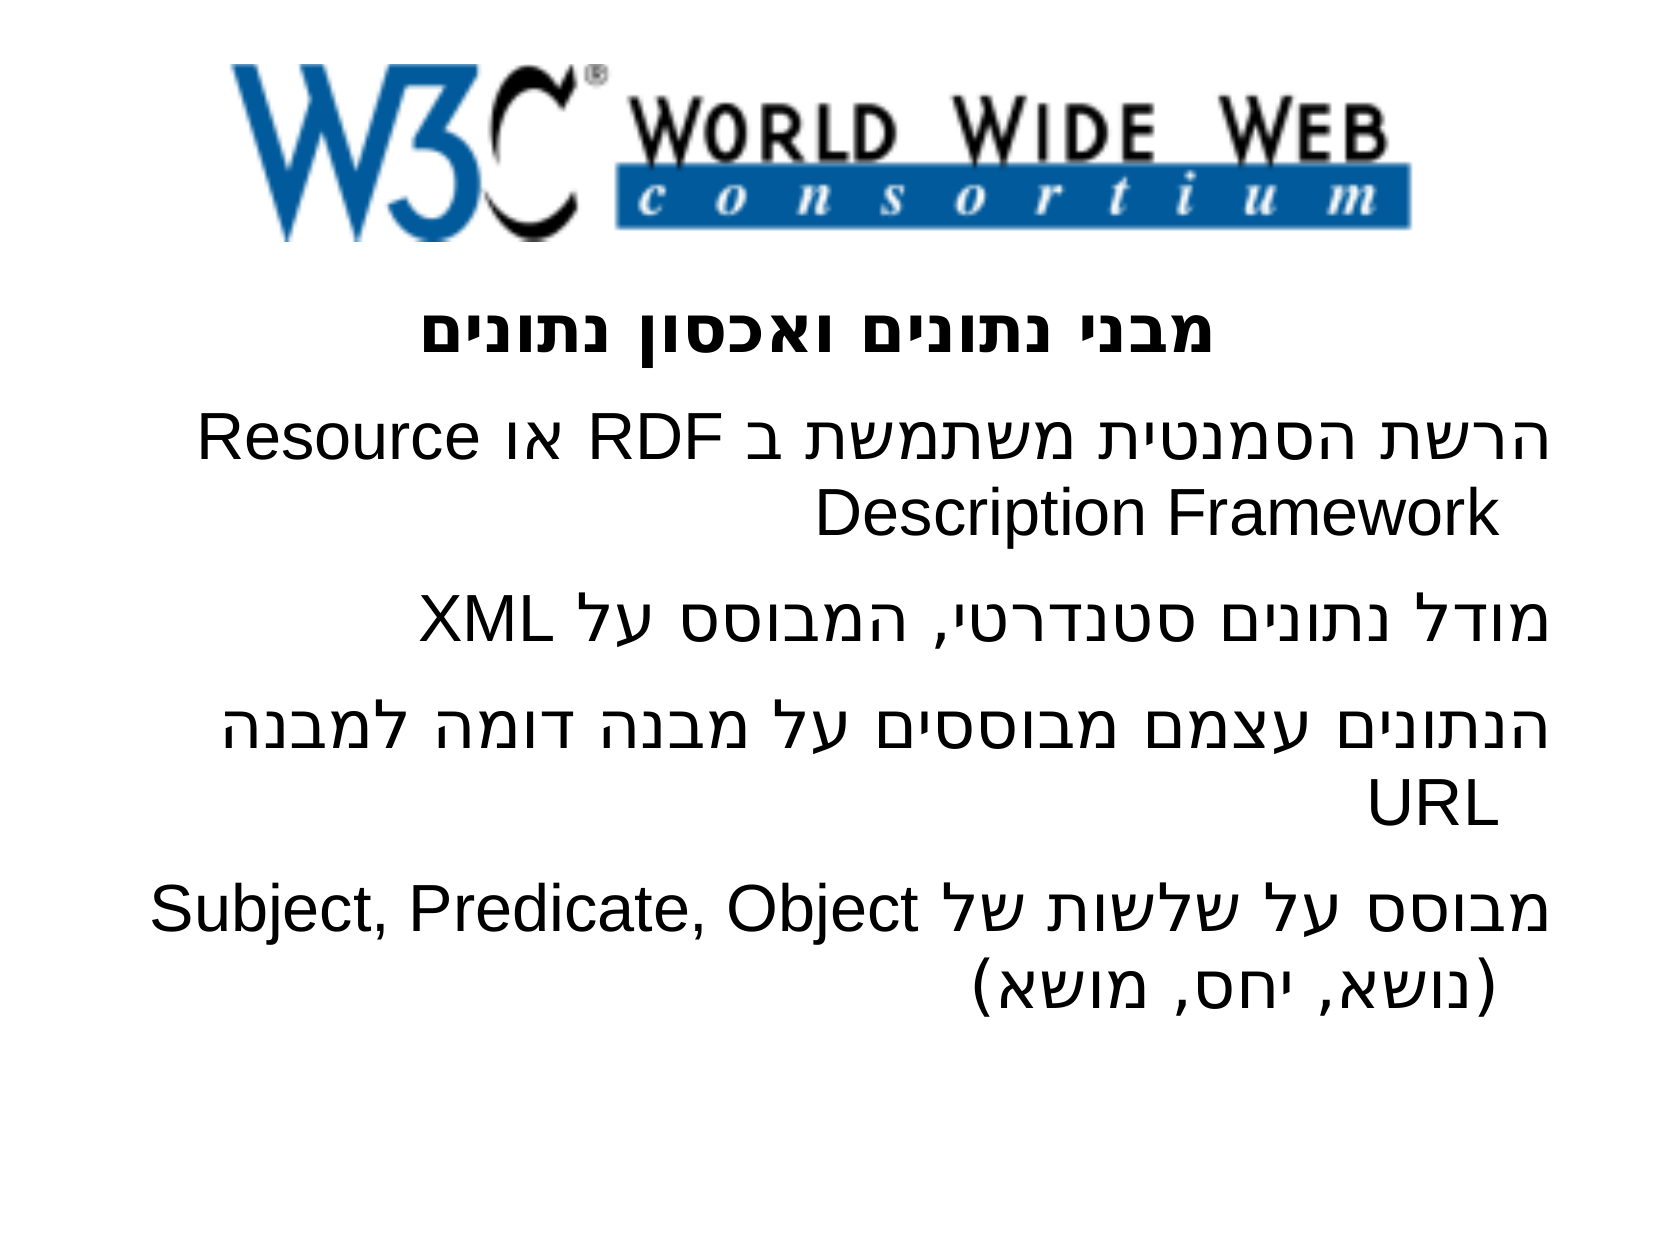

#
מבני נתונים ואכסון נתונים
הרשת הסמנטית משתמשת ב RDF או Resource Description Framework
מודל נתונים סטנדרטי, המבוסס על XML
הנתונים עצמם מבוססים על מבנה דומה למבנה URL
מבוסס על שלשות של Subject, Predicate, Object (נושא, יחס, מושא)